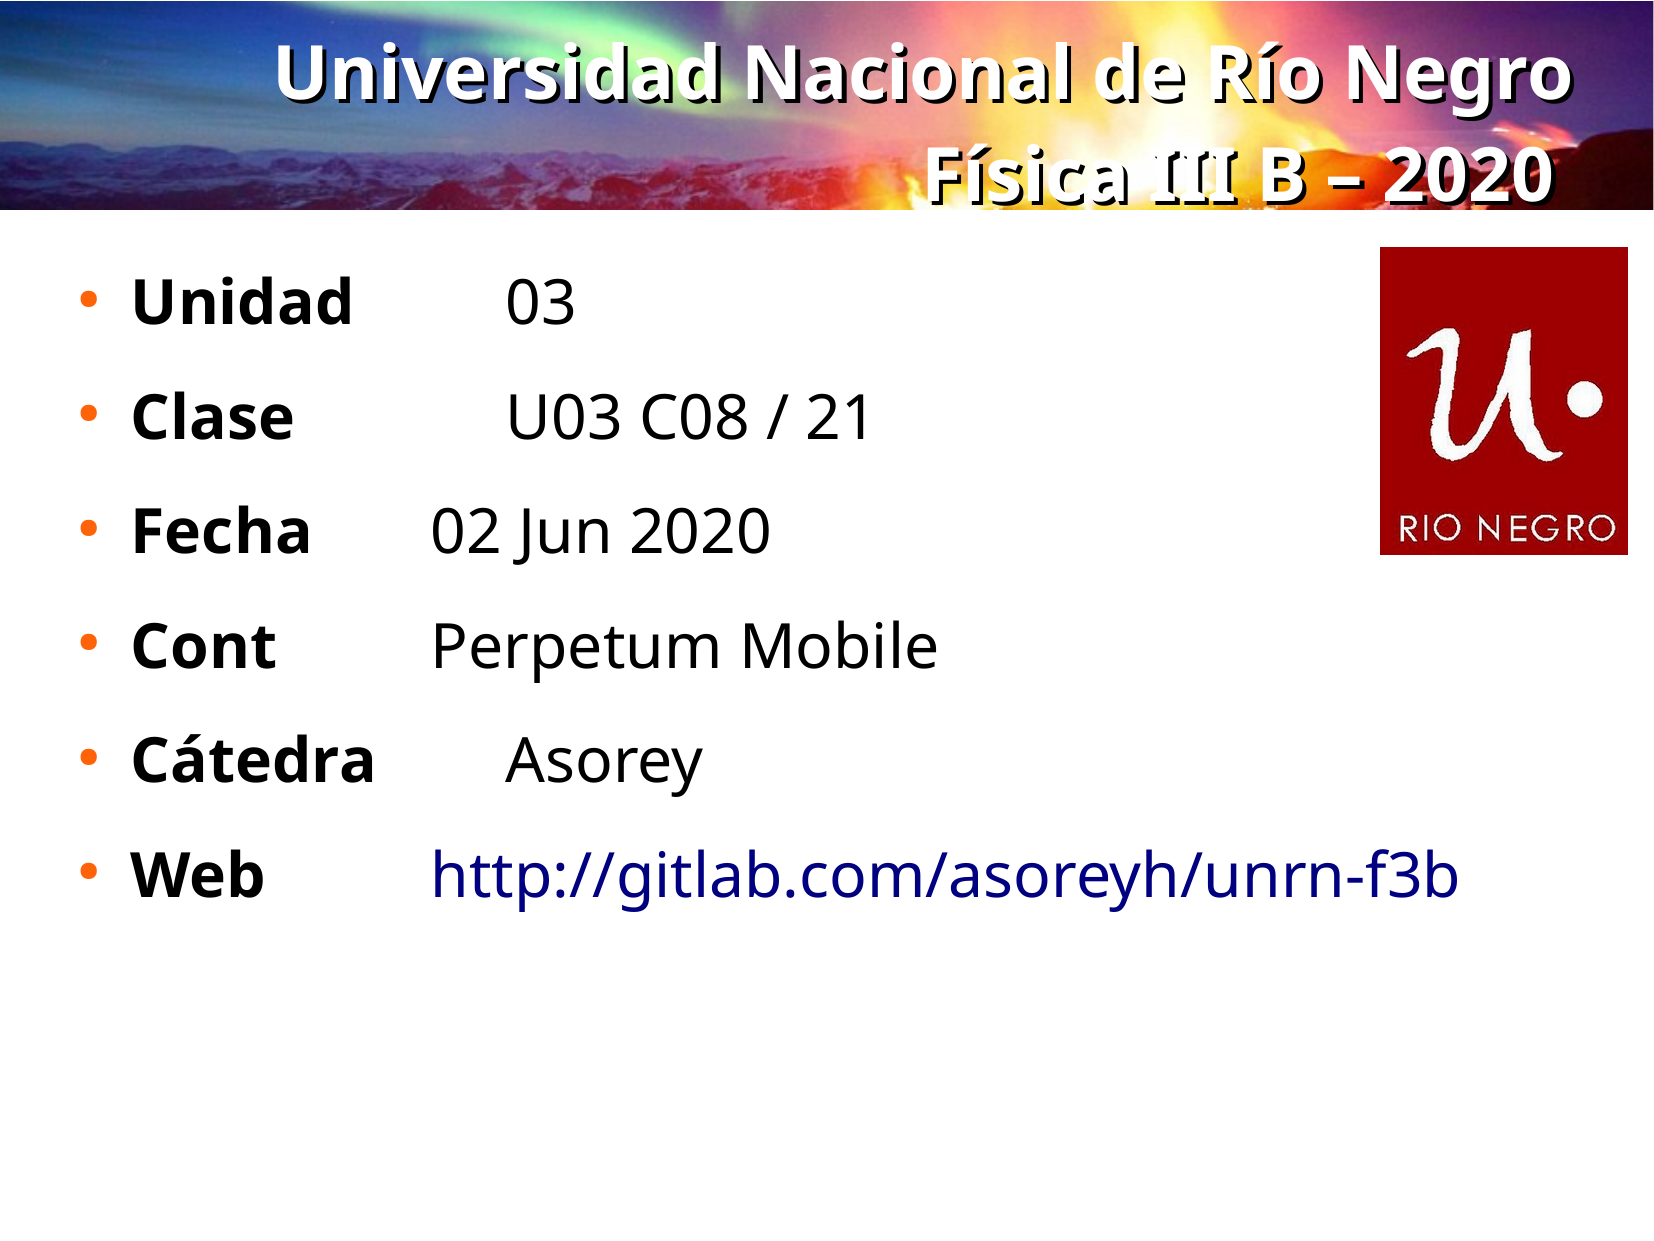

# Universidad Nacional de Río Negro Física III B – 2020
Unidad 		03
Clase			U03 C08 / 21
Fecha		02 Jun 2020
Cont			Perpetum Mobile
Cátedra		Asorey
Web			http://gitlab.com/asoreyh/unrn-f3b